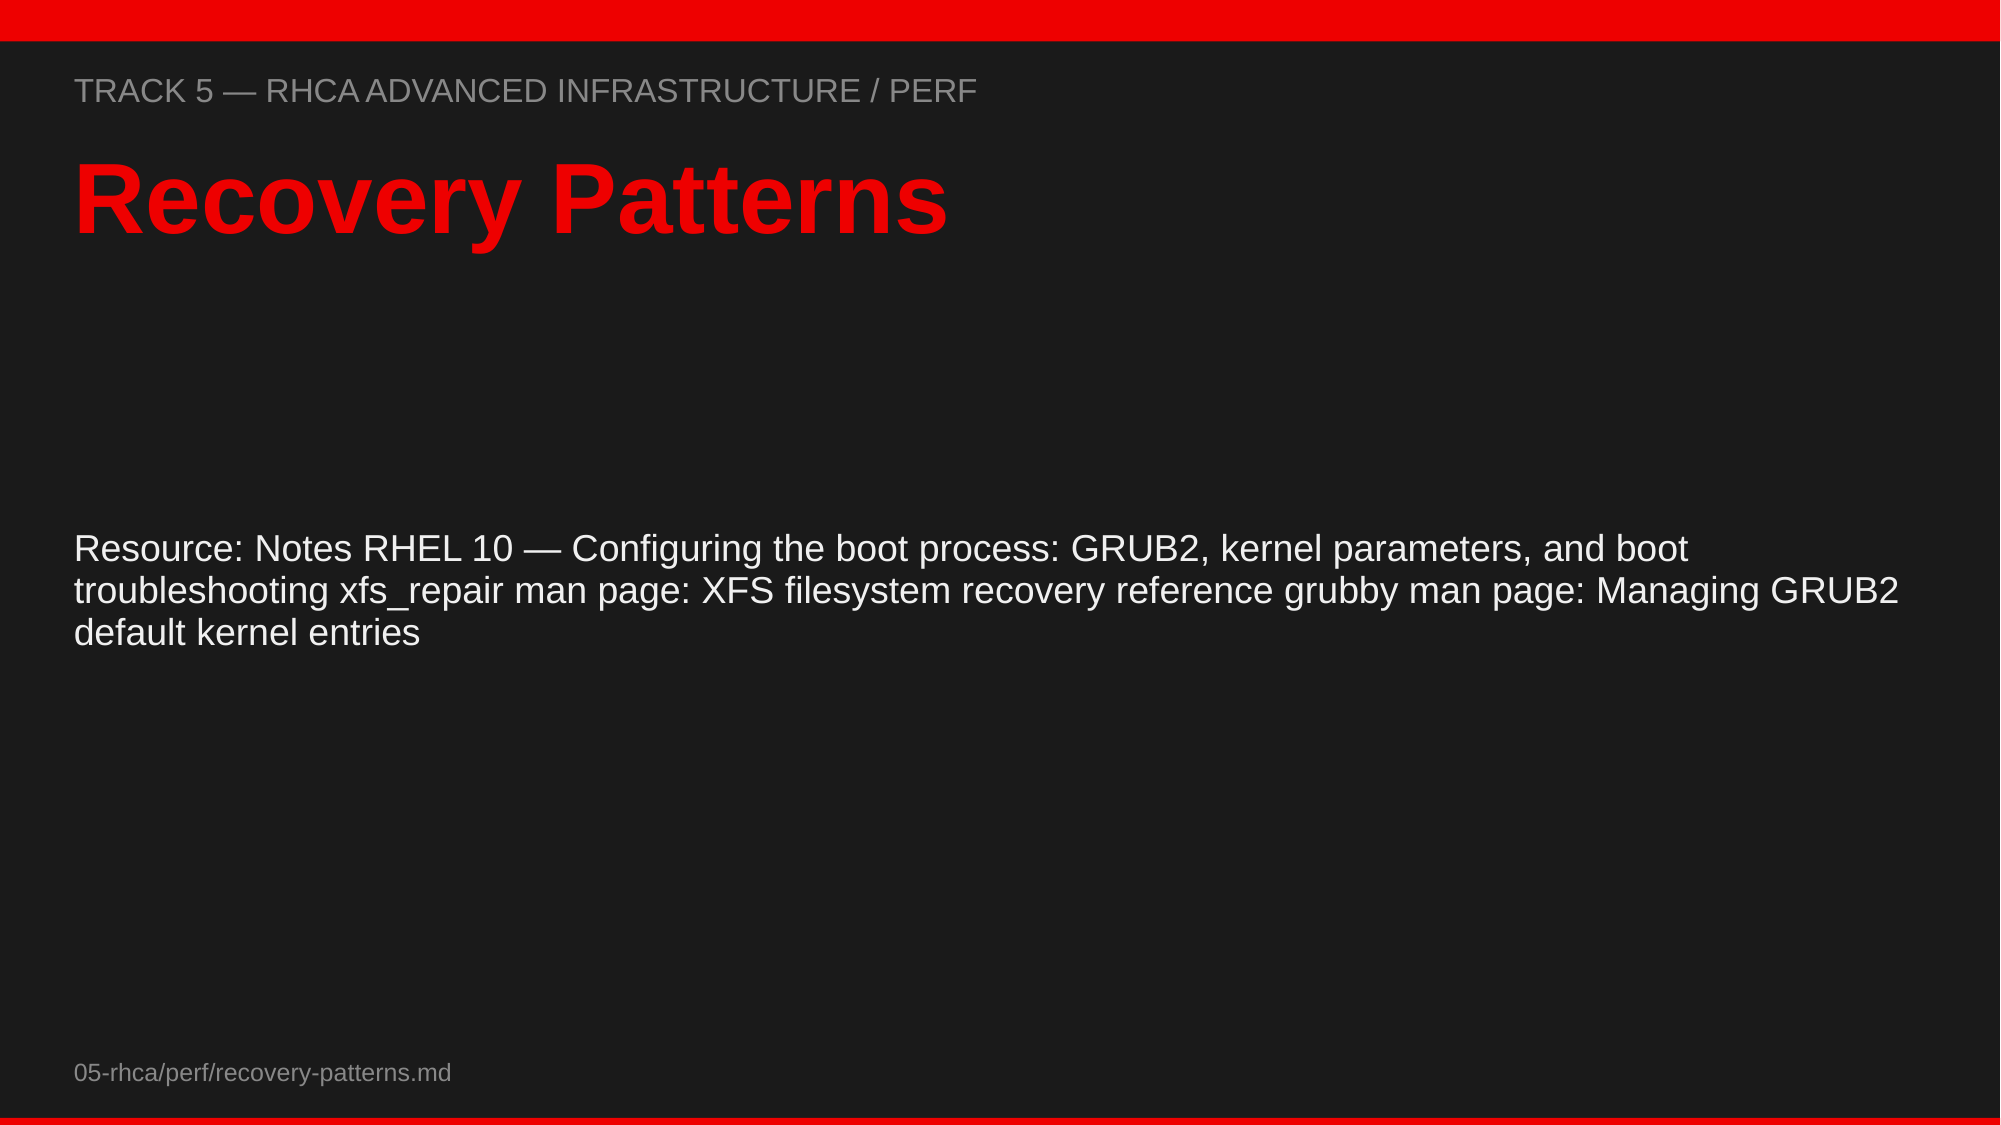

TRACK 5 — RHCA ADVANCED INFRASTRUCTURE / PERF
Recovery Patterns
Resource: Notes RHEL 10 — Configuring the boot process: GRUB2, kernel parameters, and boot troubleshooting xfs_repair man page: XFS filesystem recovery reference grubby man page: Managing GRUB2 default kernel entries
05-rhca/perf/recovery-patterns.md